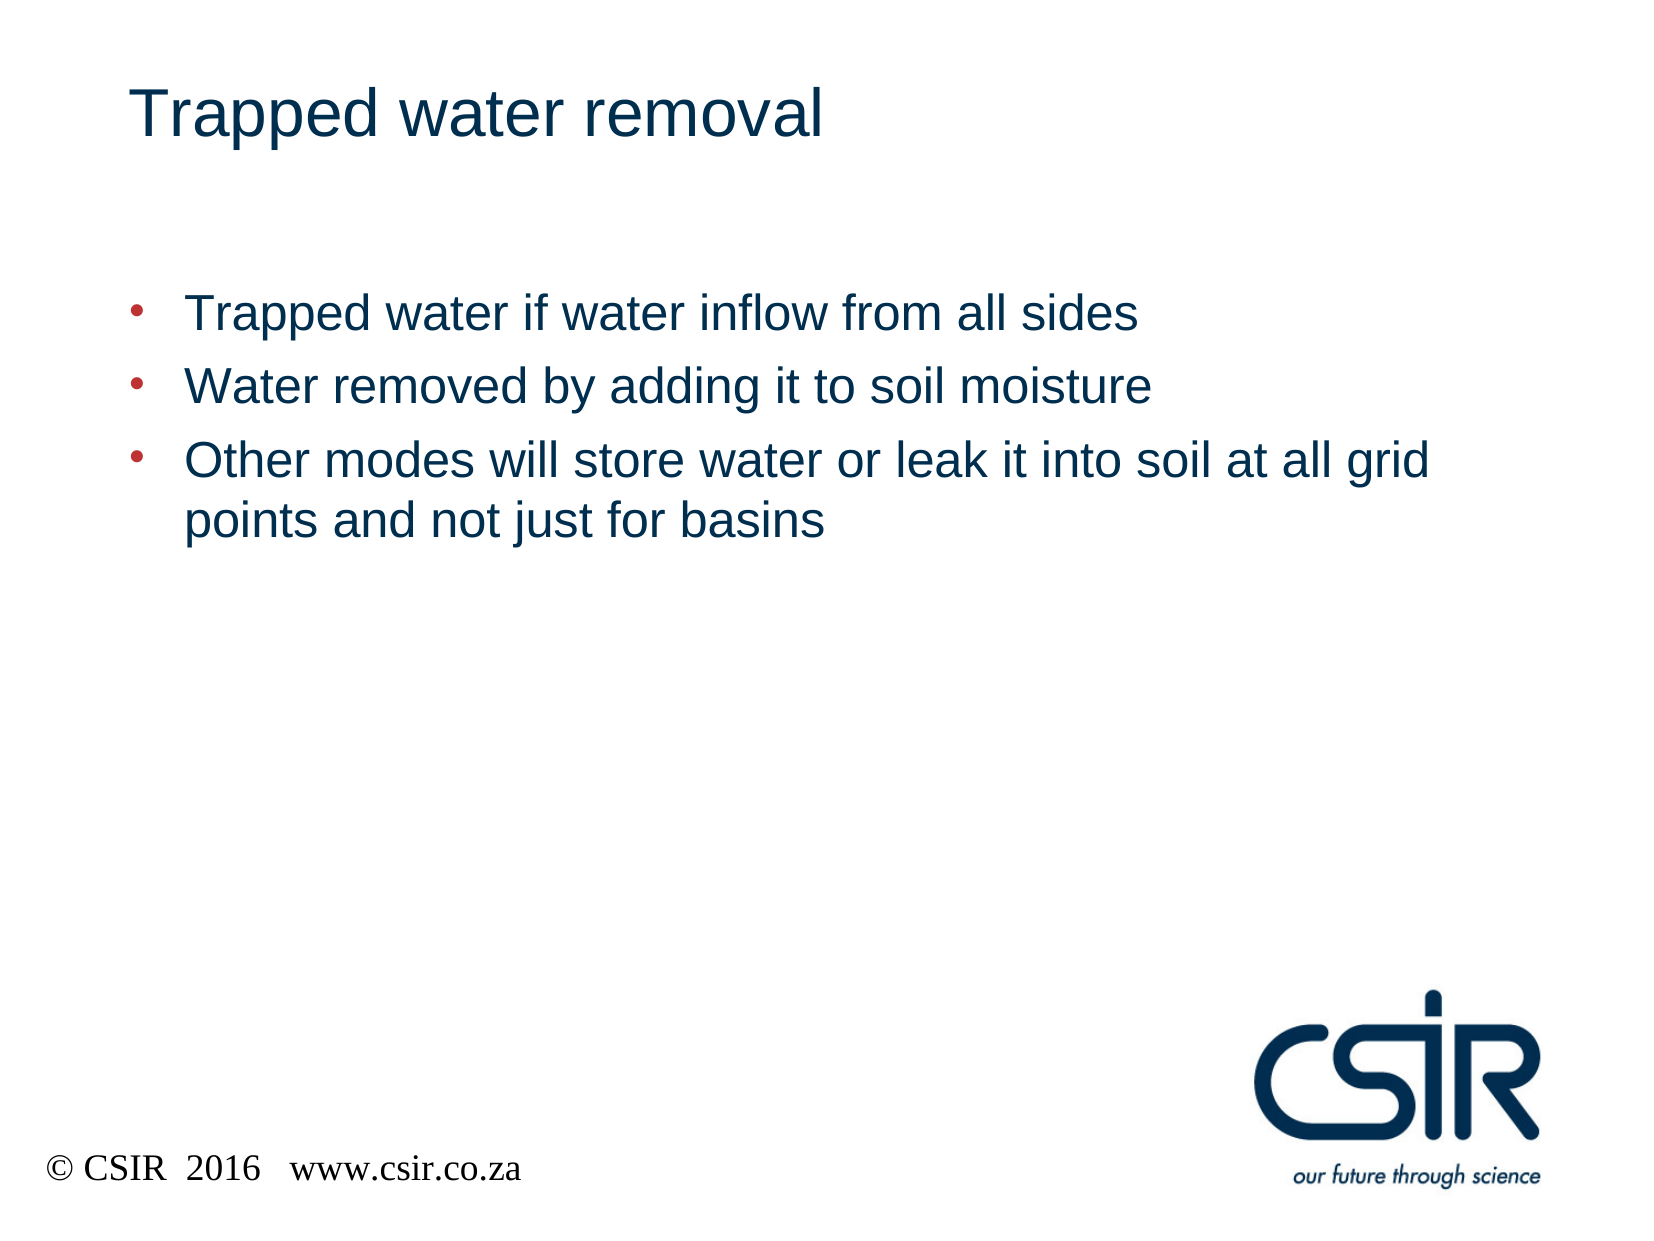

# Trapped water removal
Trapped water if water inflow from all sides
Water removed by adding it to soil moisture
Other modes will store water or leak it into soil at all grid points and not just for basins